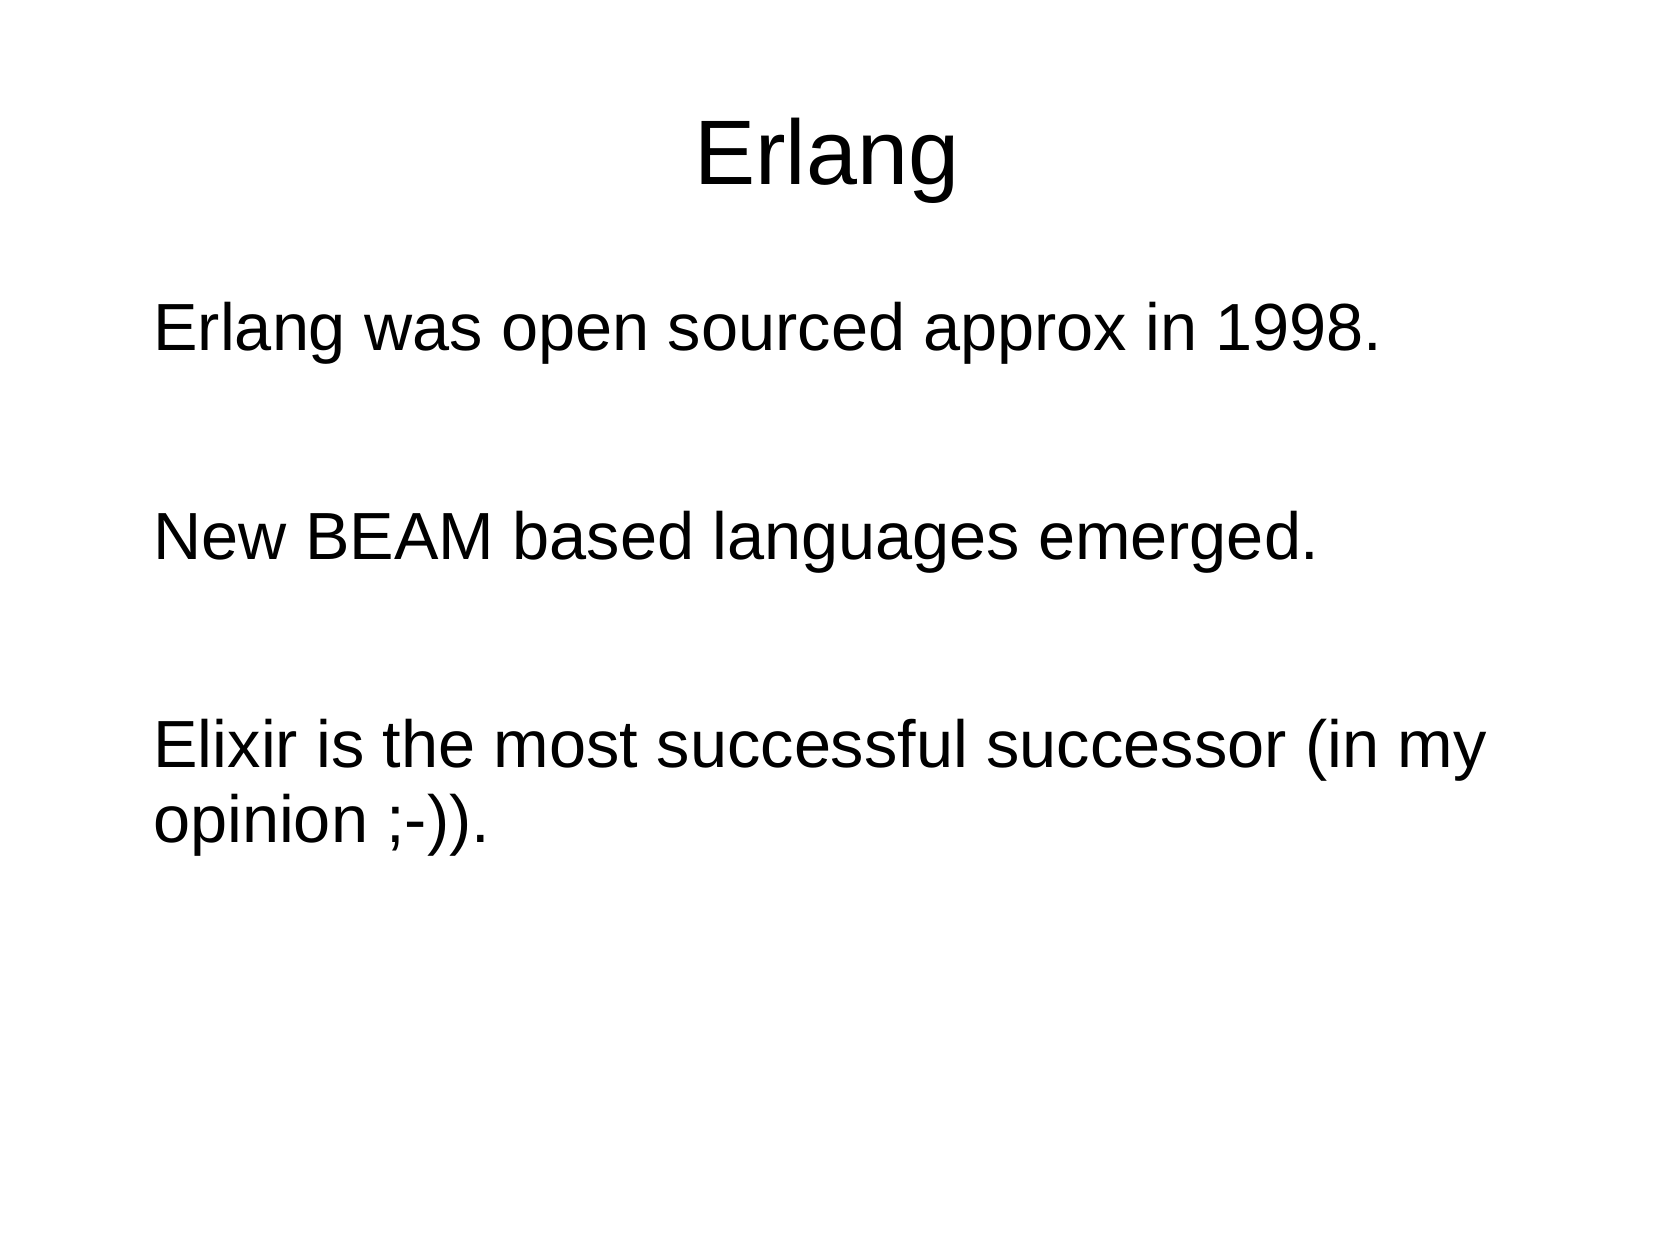

# Erlang
Erlang was open sourced approx in 1998.
New BEAM based languages emerged.
Elixir is the most successful successor (in my opinion ;-)).